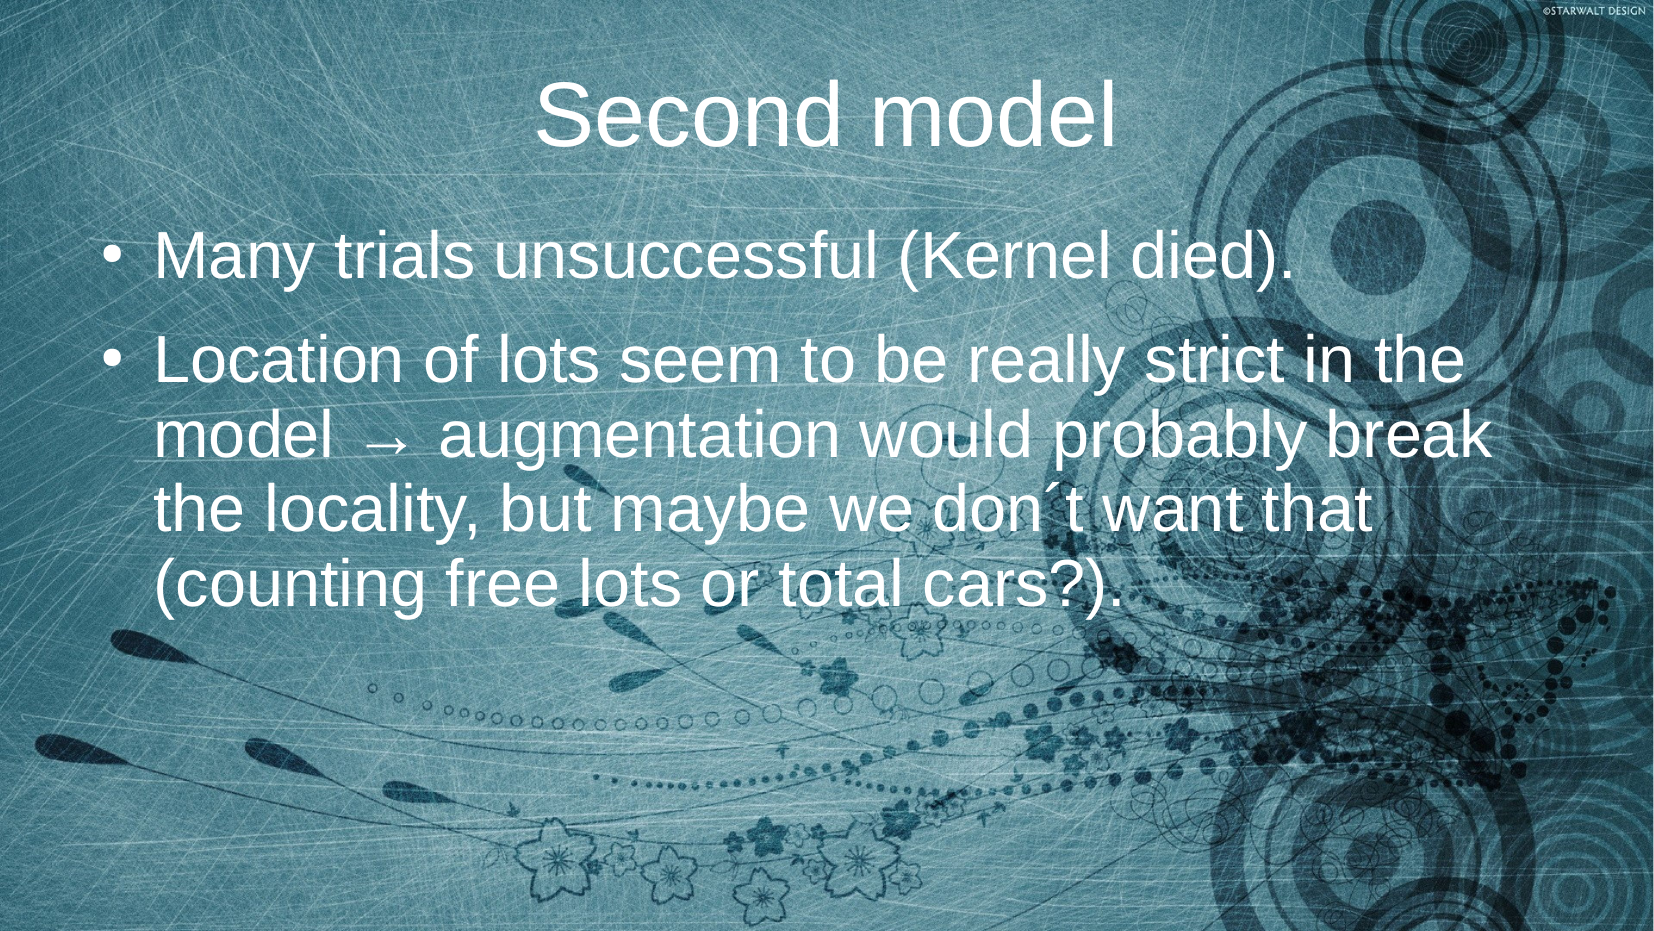

# Second model
Many trials unsuccessful (Kernel died).
Location of lots seem to be really strict in the model → augmentation would probably break the locality, but maybe we don´t want that (counting free lots or total cars?).